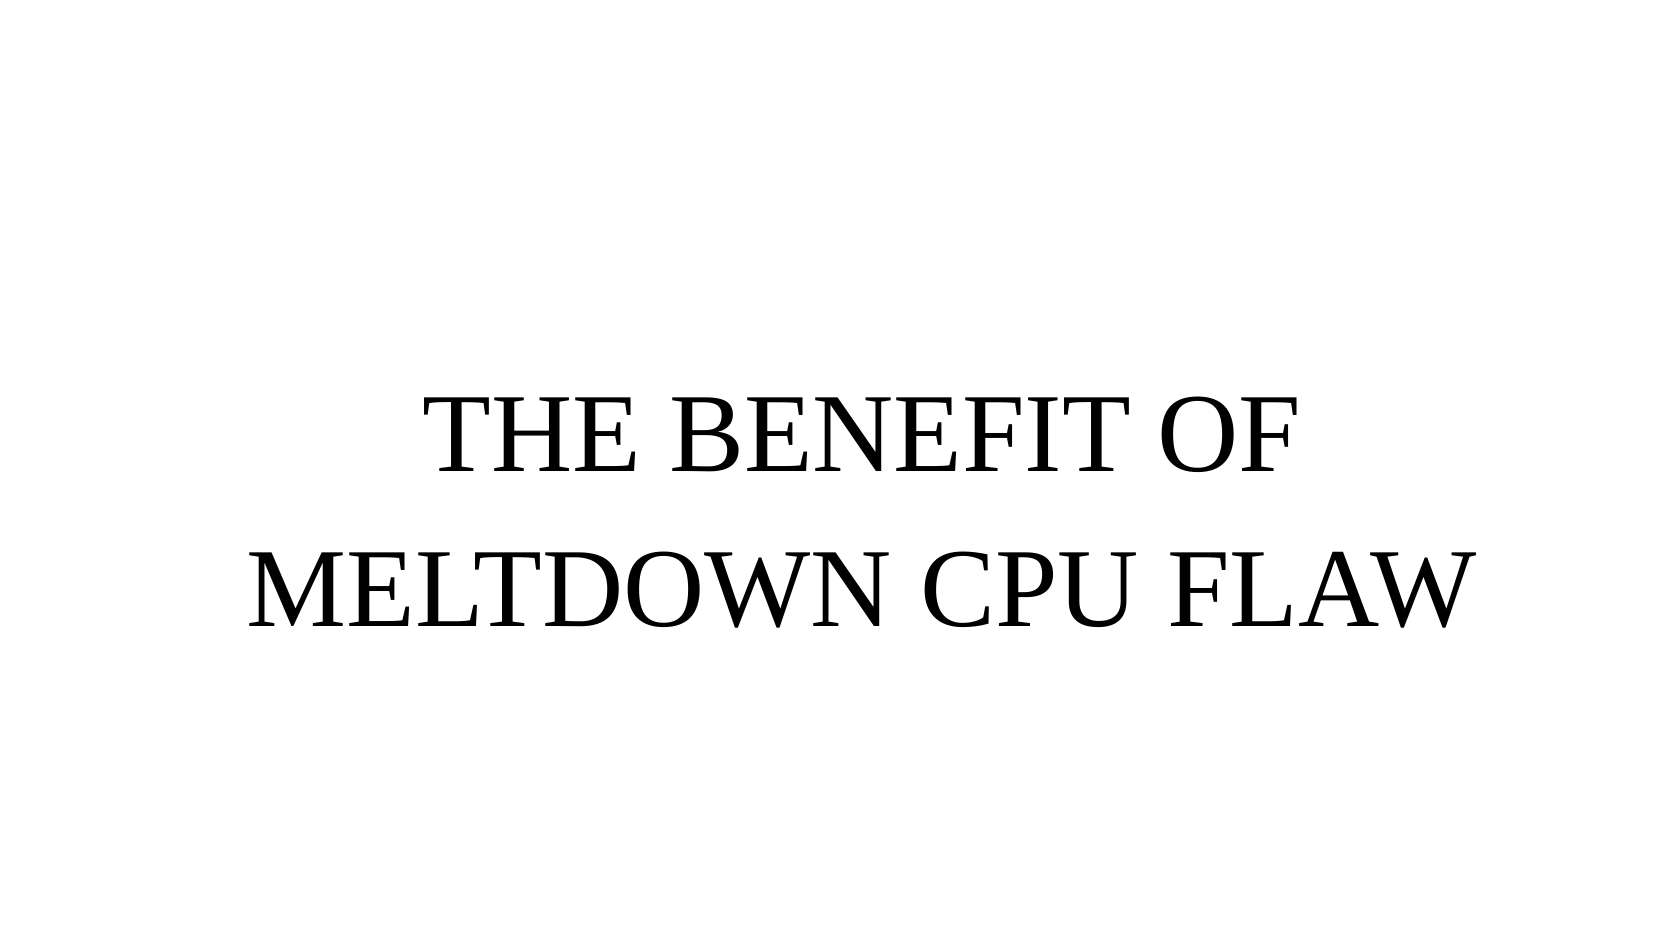

#
THE BENEFIT OF
MELTDOWN CPU FLAW